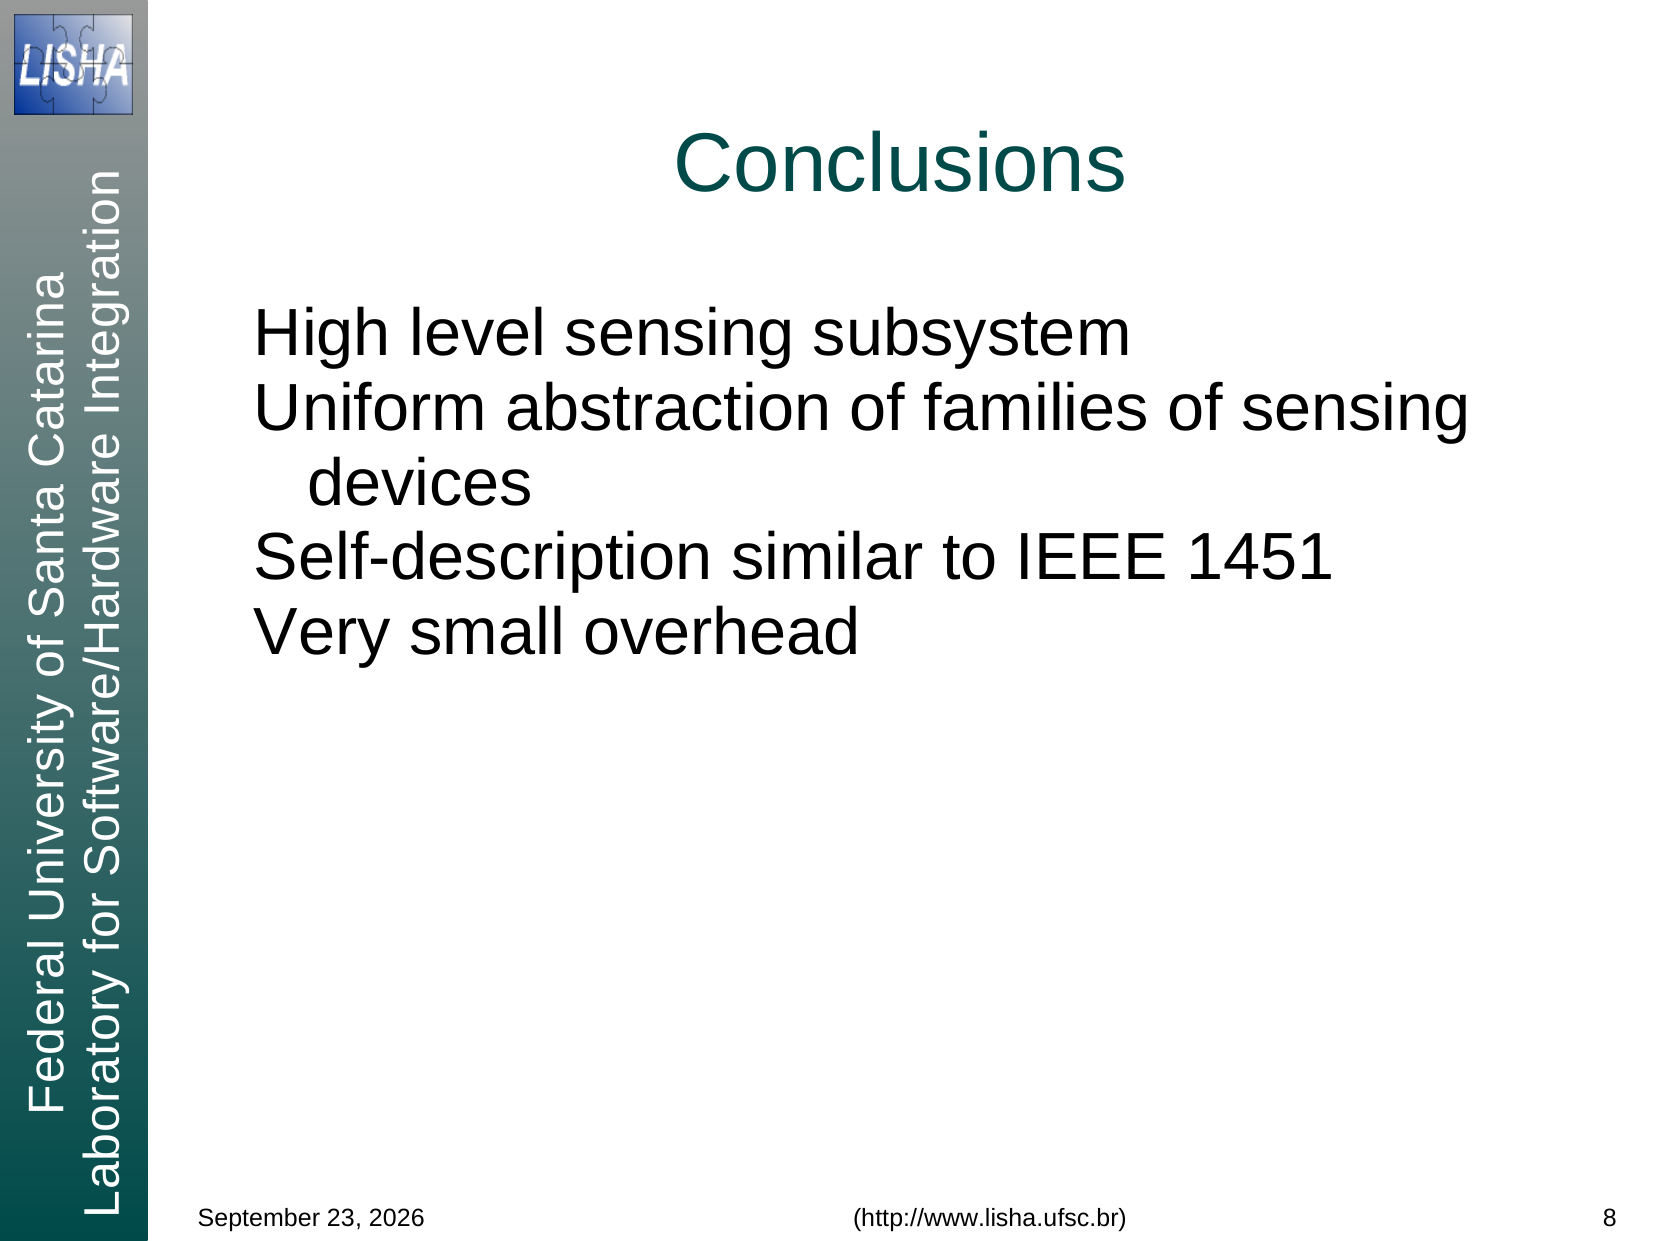

# Conclusions
High level sensing subsystem
Uniform abstraction of families of sensing devices
Self-description similar to IEEE 1451
Very small overhead